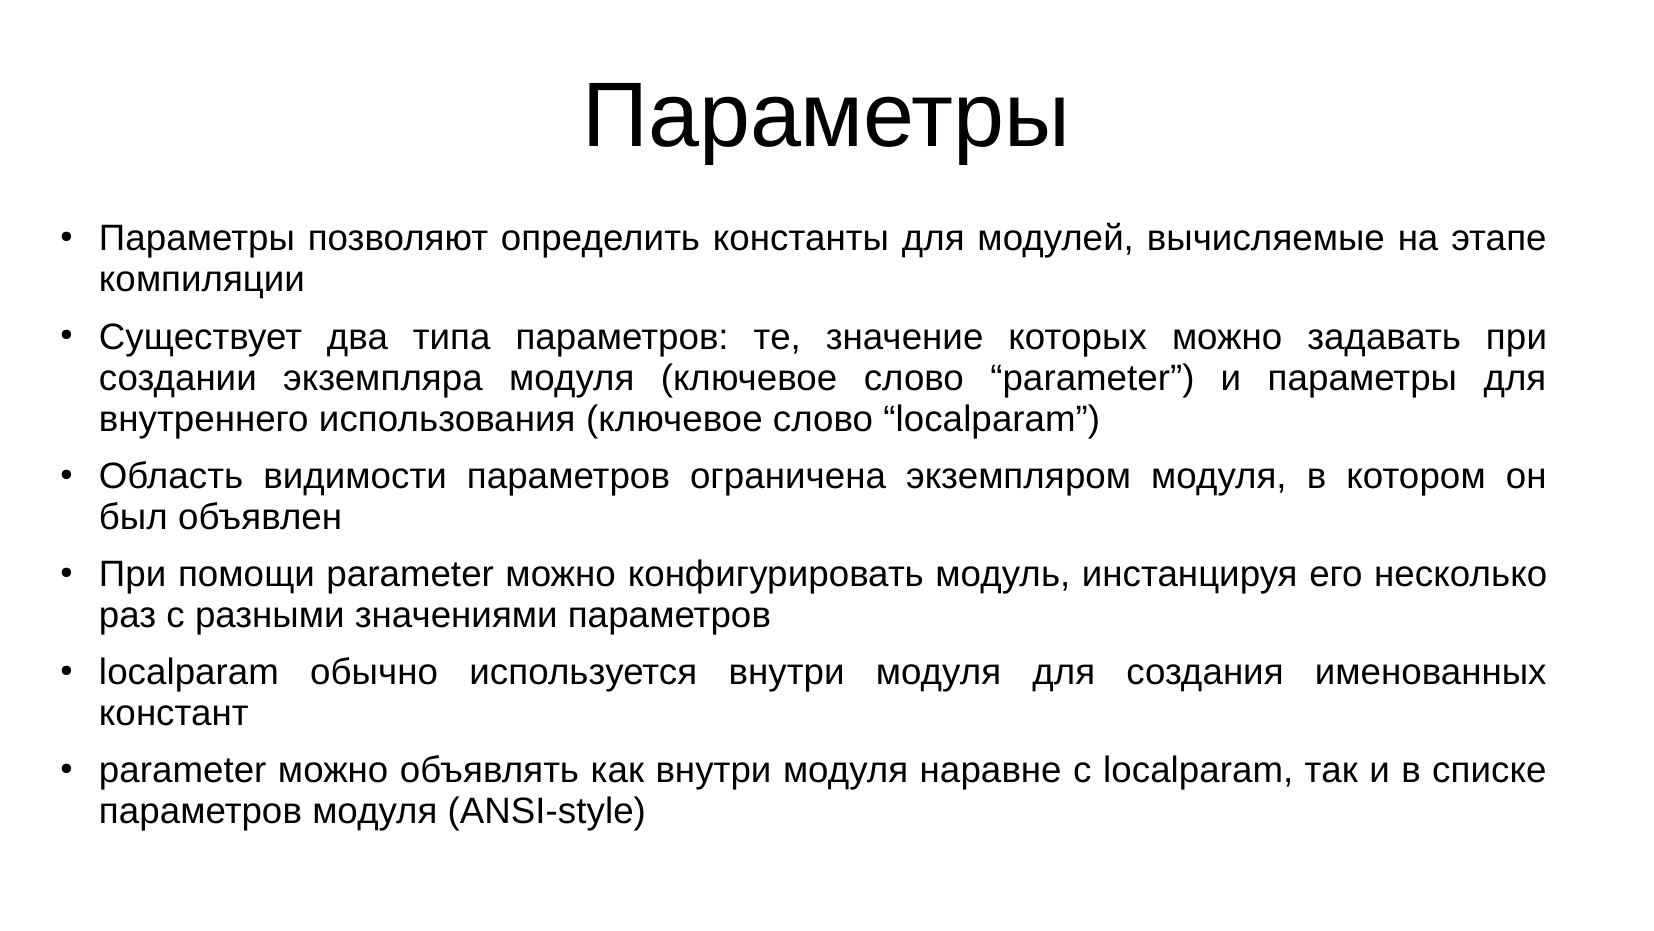

# Параметры
Параметры позволяют определить константы для модулей, вычисляемые на этапе компиляции
Существует два типа параметров: те, значение которых можно задавать при создании экземпляра модуля (ключевое слово “parameter”) и параметры для внутреннего использования (ключевое слово “localparam”)
Область видимости параметров ограничена экземпляром модуля, в котором он был объявлен
При помощи parameter можно конфигурировать модуль, инстанцируя его несколько раз с разными значениями параметров
localparam обычно используется внутри модуля для создания именованных констант
parameter можно объявлять как внутри модуля наравне с localparam, так и в списке параметров модуля (ANSI-style)